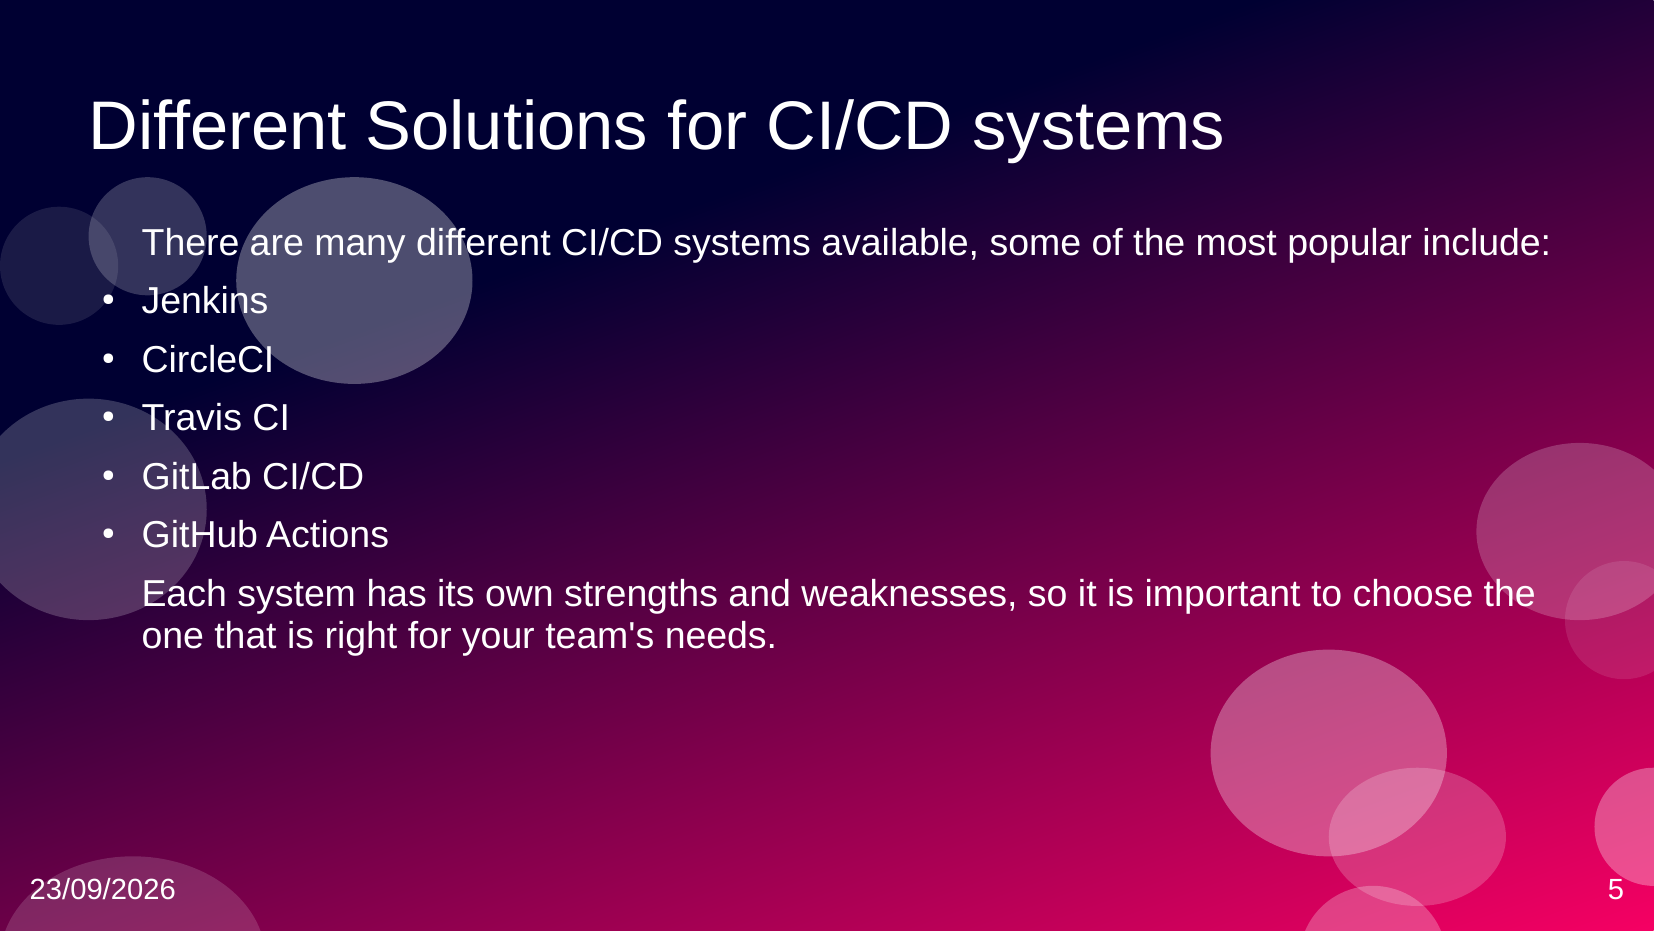

# Different Solutions for CI/CD systems
There are many different CI/CD systems available, some of the most popular include:
Jenkins
CircleCI
Travis CI
GitLab CI/CD
GitHub Actions
Each system has its own strengths and weaknesses, so it is important to choose the one that is right for your team's needs.
5